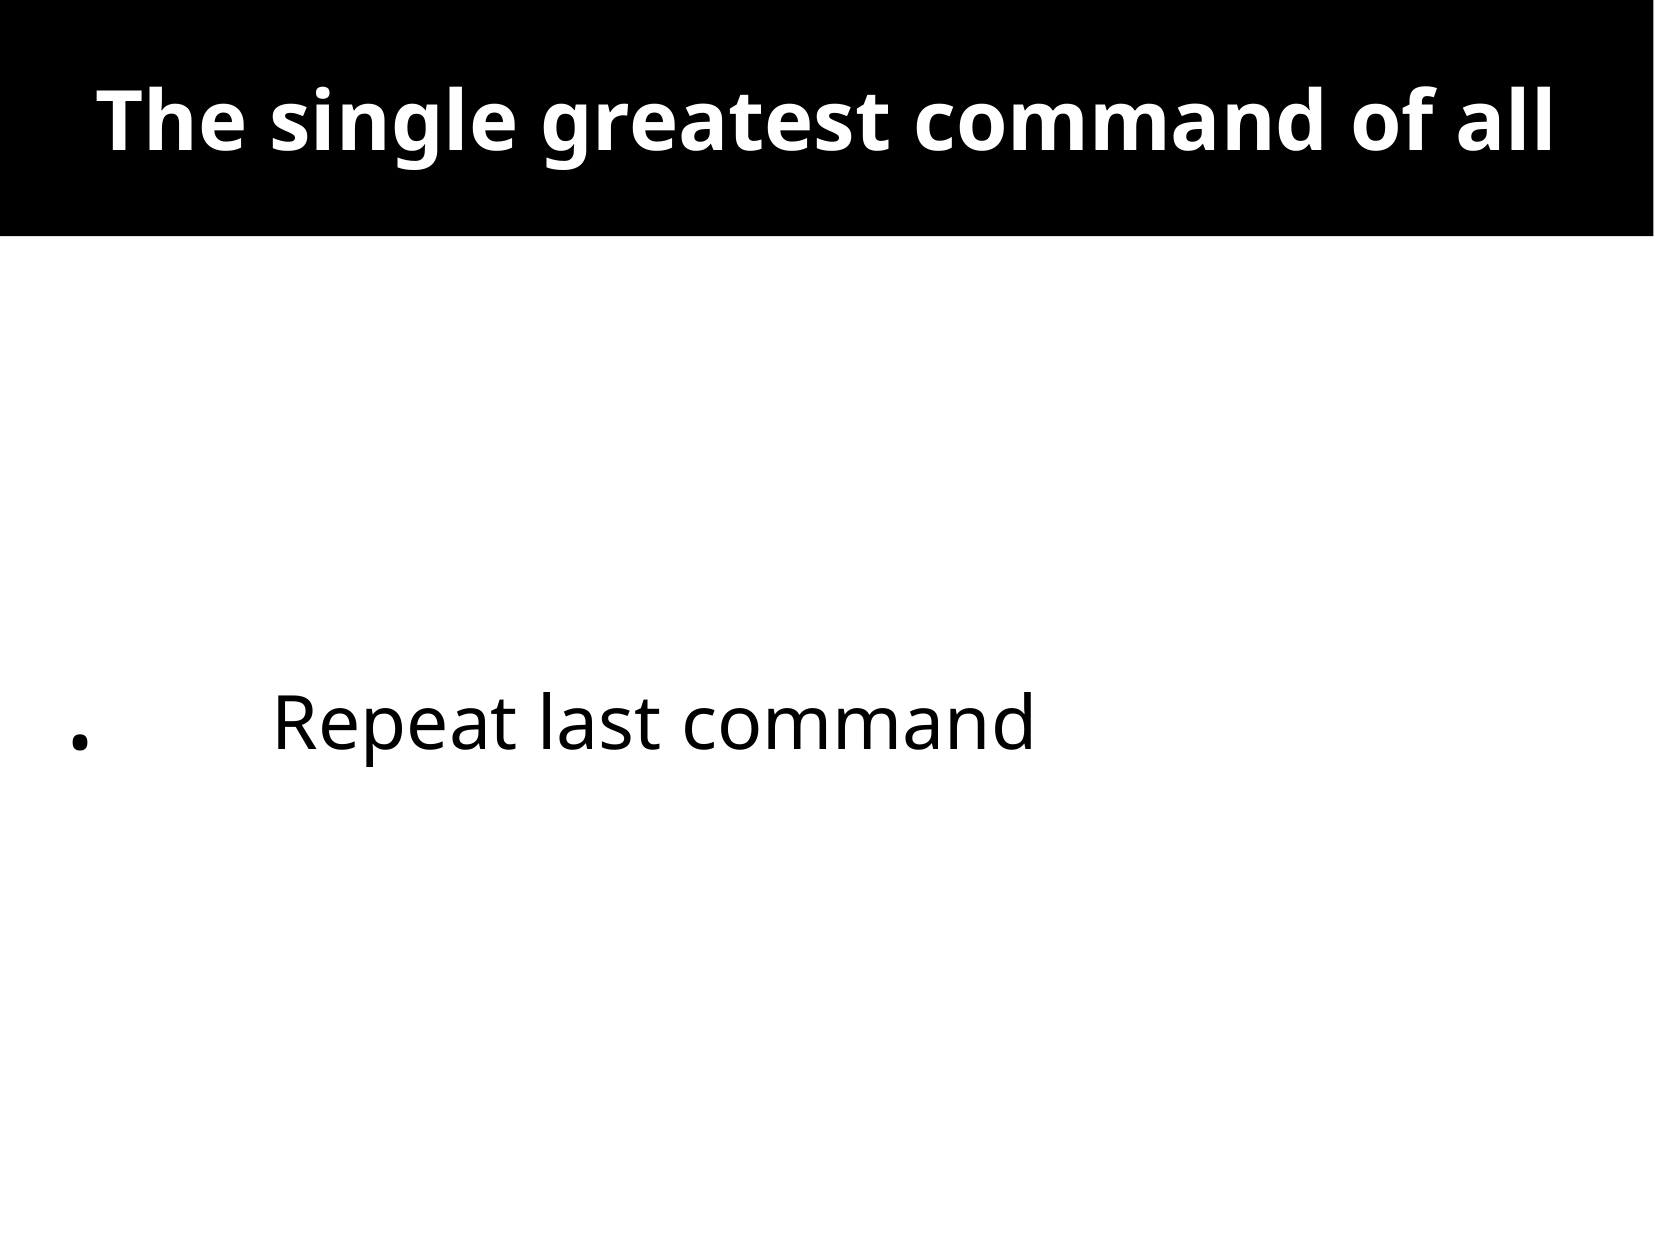

# The single greatest command of all
.			Repeat last command